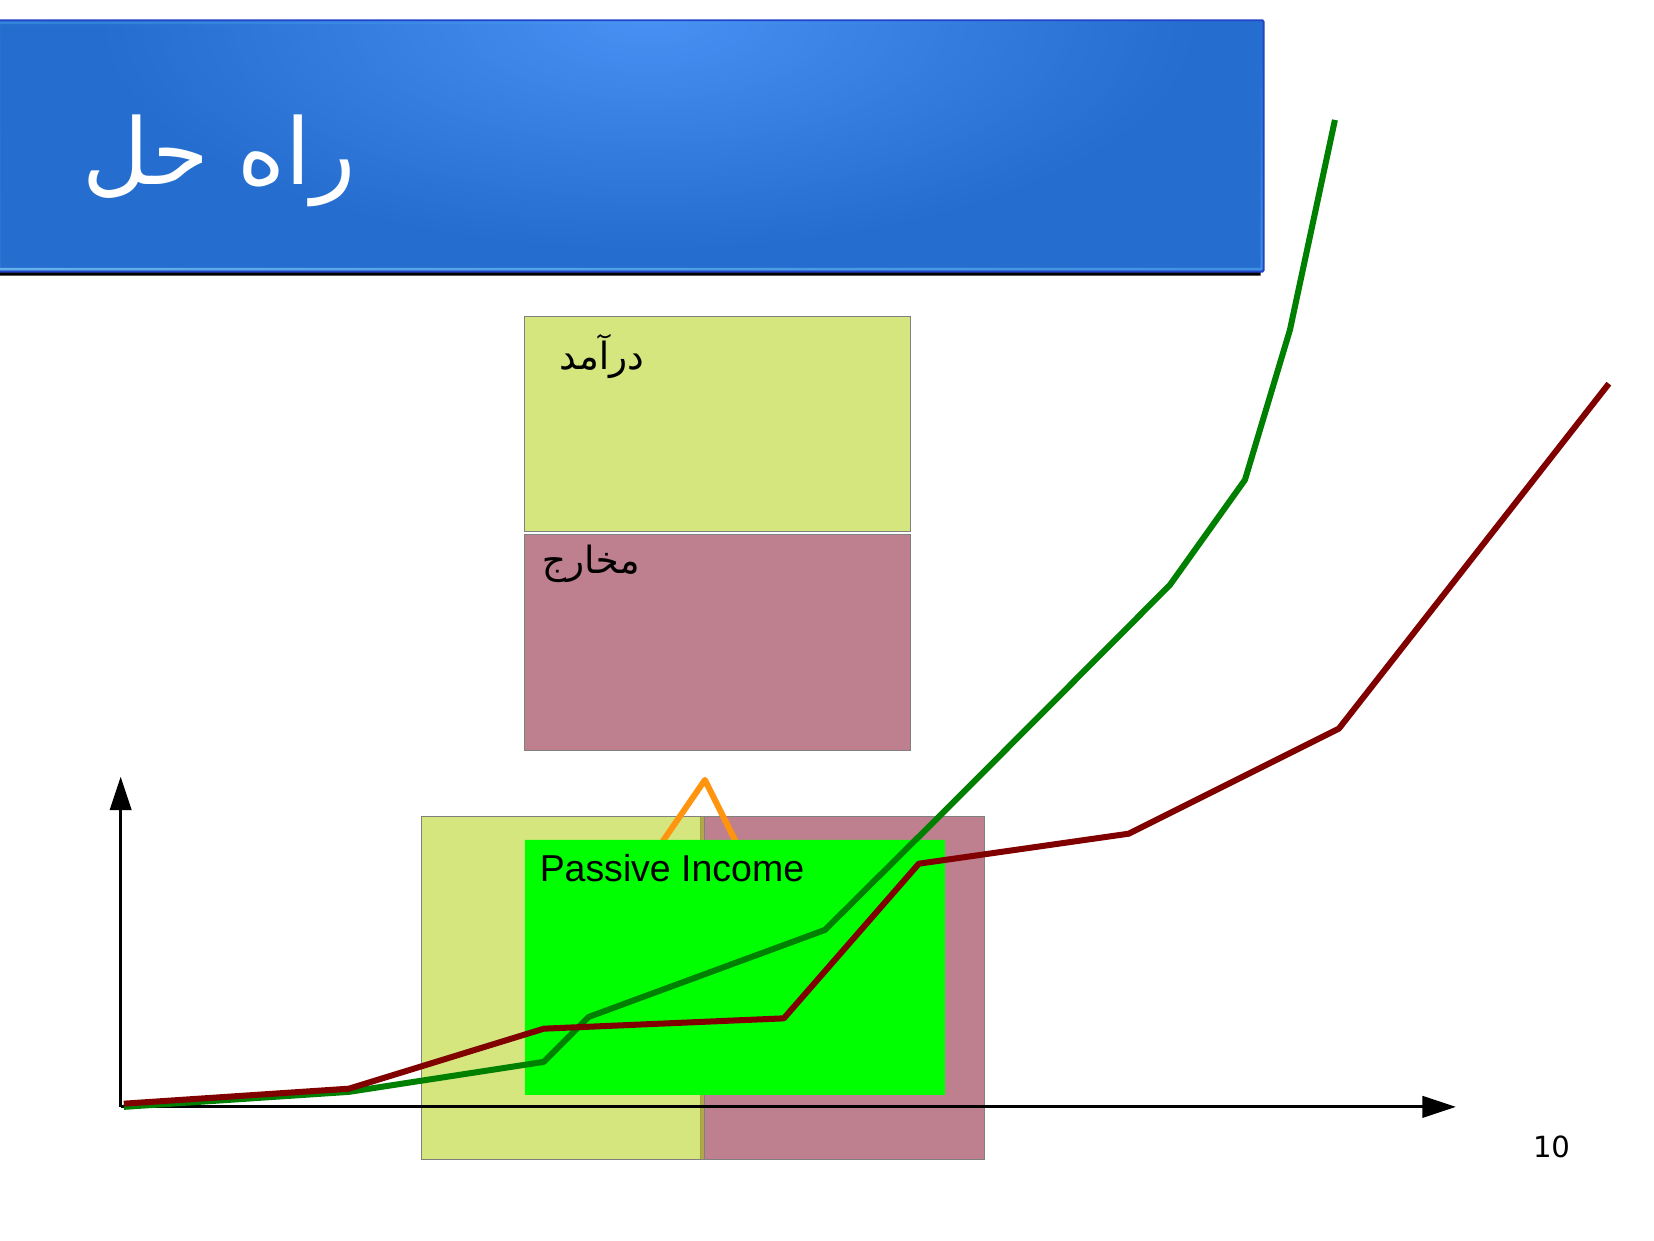

# راه حل
درآمد
مخارج
دارایی
Passive Income
بدهی
10